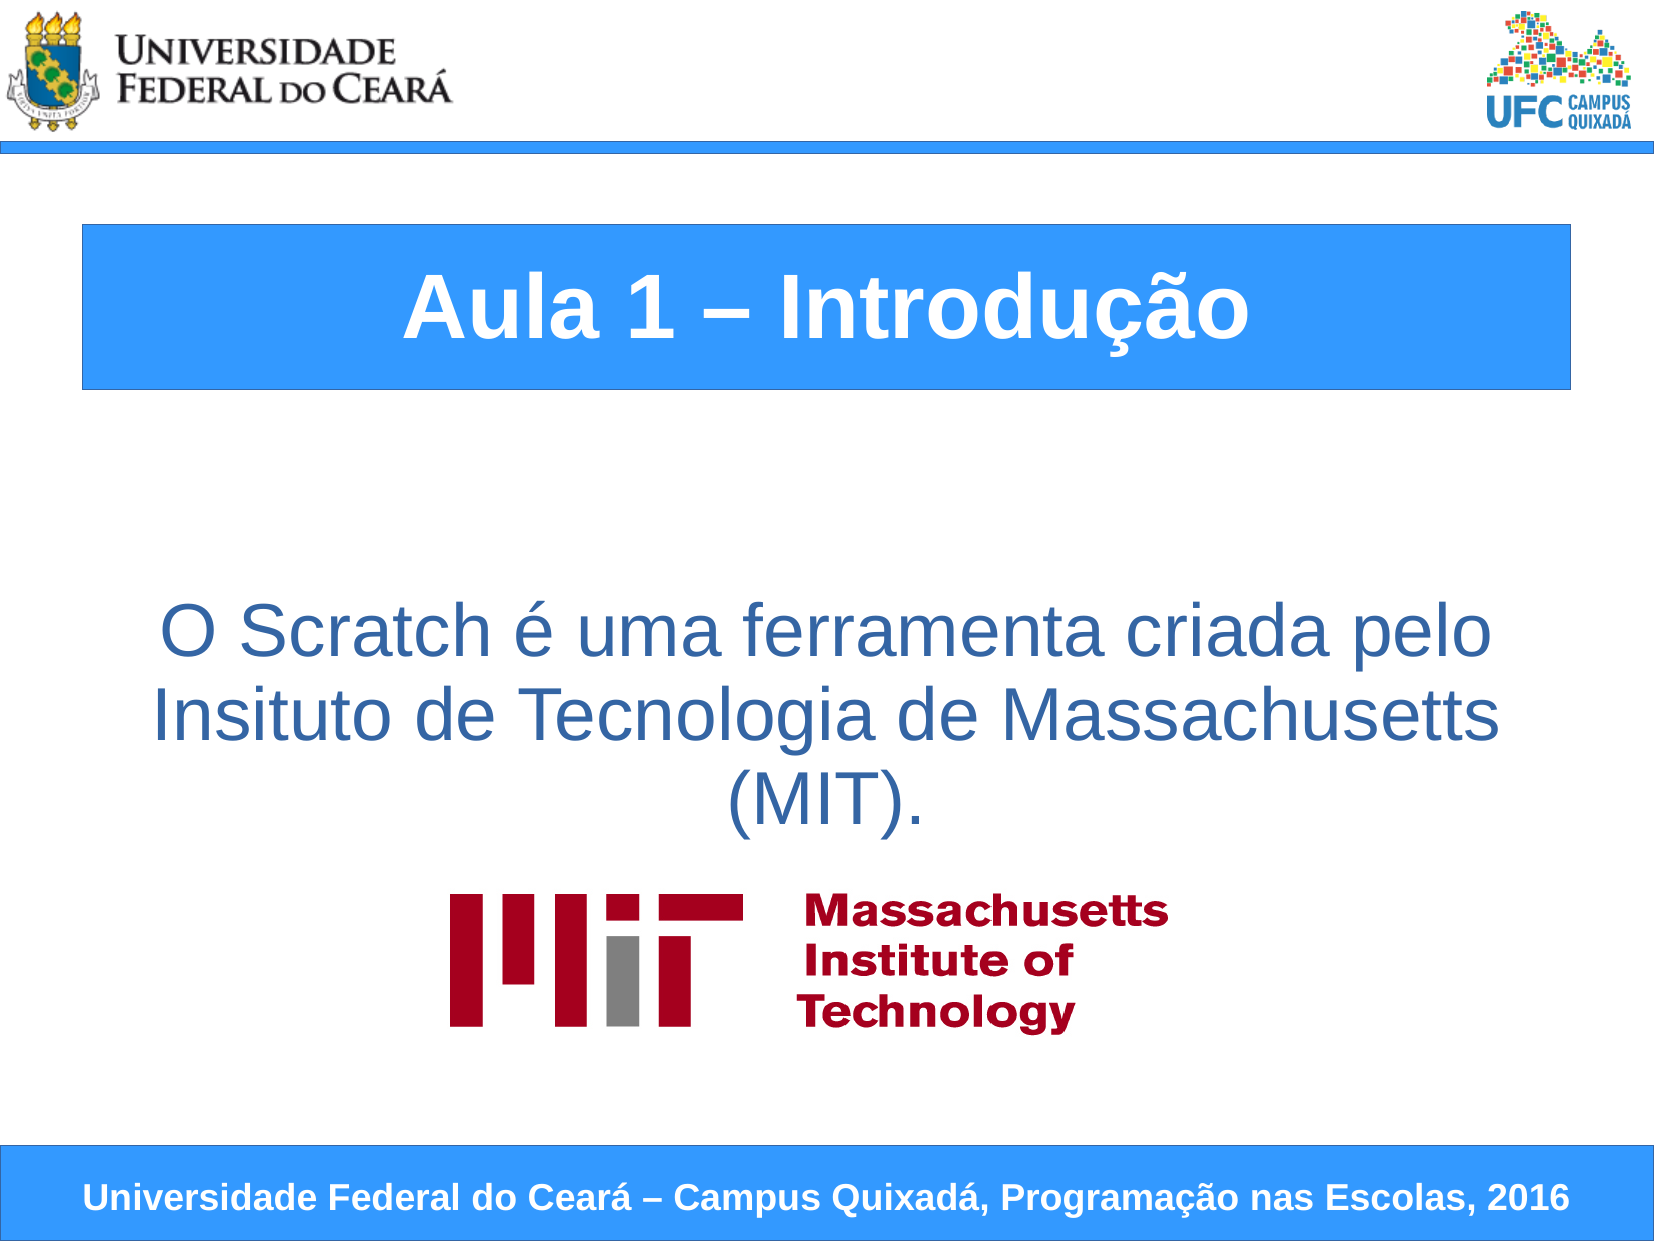

Aula 1 – Introdução
# O Scratch é uma ferramenta criada pelo Insituto de Tecnologia de Massachusetts (MIT).
Universidade Federal do Ceará – Campus Quixadá, Programação nas Escolas, 2016